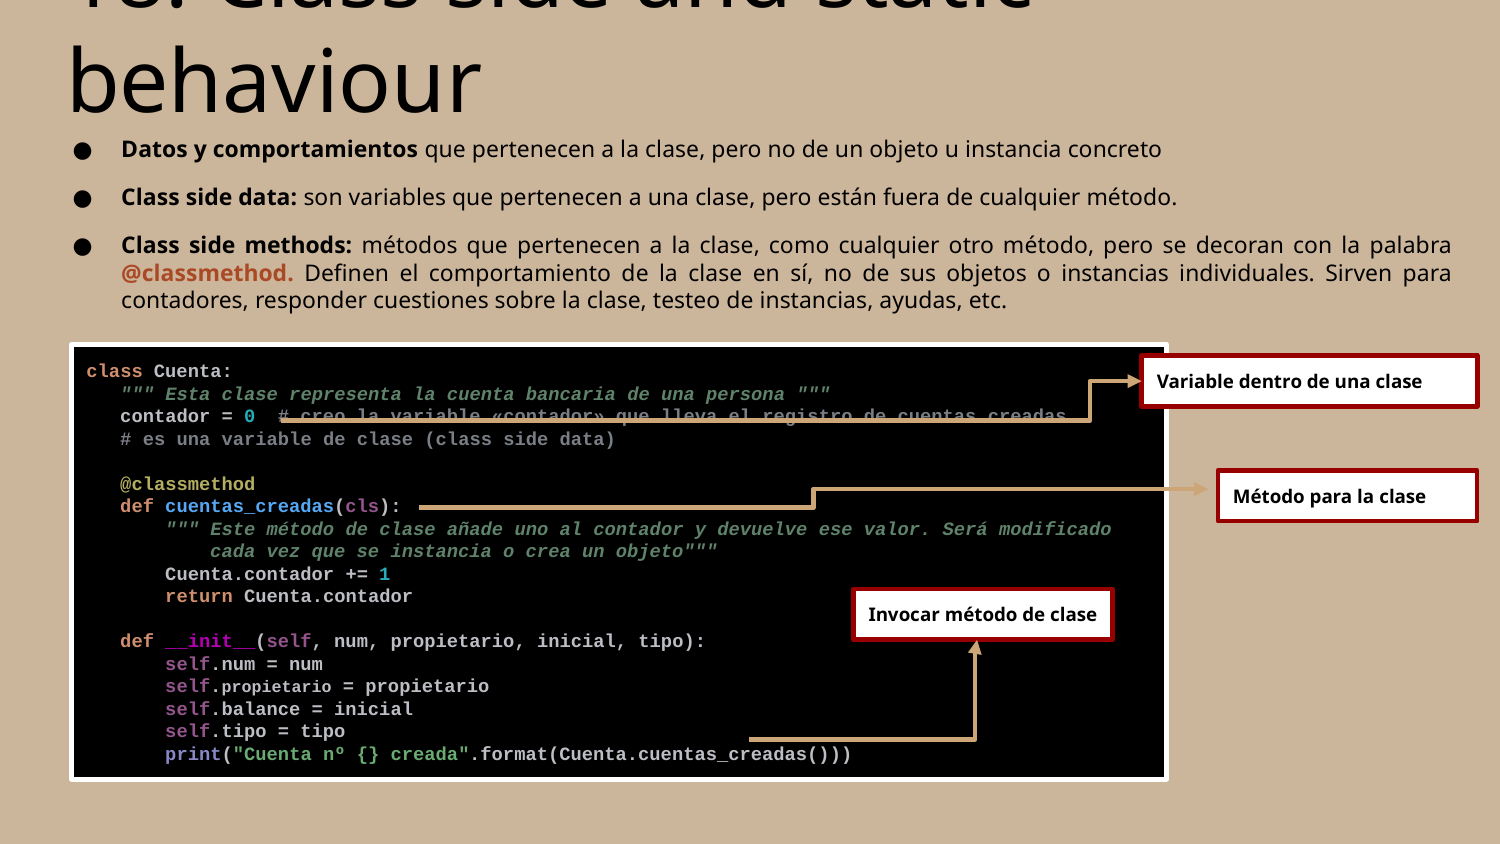

# 18. Class side and static behaviour
Datos y comportamientos que pertenecen a la clase, pero no de un objeto u instancia concreto
Class side data: son variables que pertenecen a una clase, pero están fuera de cualquier método.
Class side methods: métodos que pertenecen a la clase, como cualquier otro método, pero se decoran con la palabra @classmethod. Definen el comportamiento de la clase en sí, no de sus objetos o instancias individuales. Sirven para contadores, responder cuestiones sobre la clase, testeo de instancias, ayudas, etc.
class Cuenta:
 """ Esta clase representa la cuenta bancaria de una persona """
 contador = 0 # creo la variable «contador» que lleva el registro de cuentas creadas
 # es una variable de clase (class side data)
 @classmethod
 def cuentas_creadas(cls):
 """ Este método de clase añade uno al contador y devuelve ese valor. Será modificado
 cada vez que se instancia o crea un objeto"""
 Cuenta.contador += 1
 return Cuenta.contador
 def __init__(self, num, propietario, inicial, tipo):
 self.num = num
 self.propietario = propietario
 self.balance = inicial
 self.tipo = tipo
 print("Cuenta nº {} creada".format(Cuenta.cuentas_creadas()))
Variable dentro de una clase
Método para la clase
Invocar método de clase